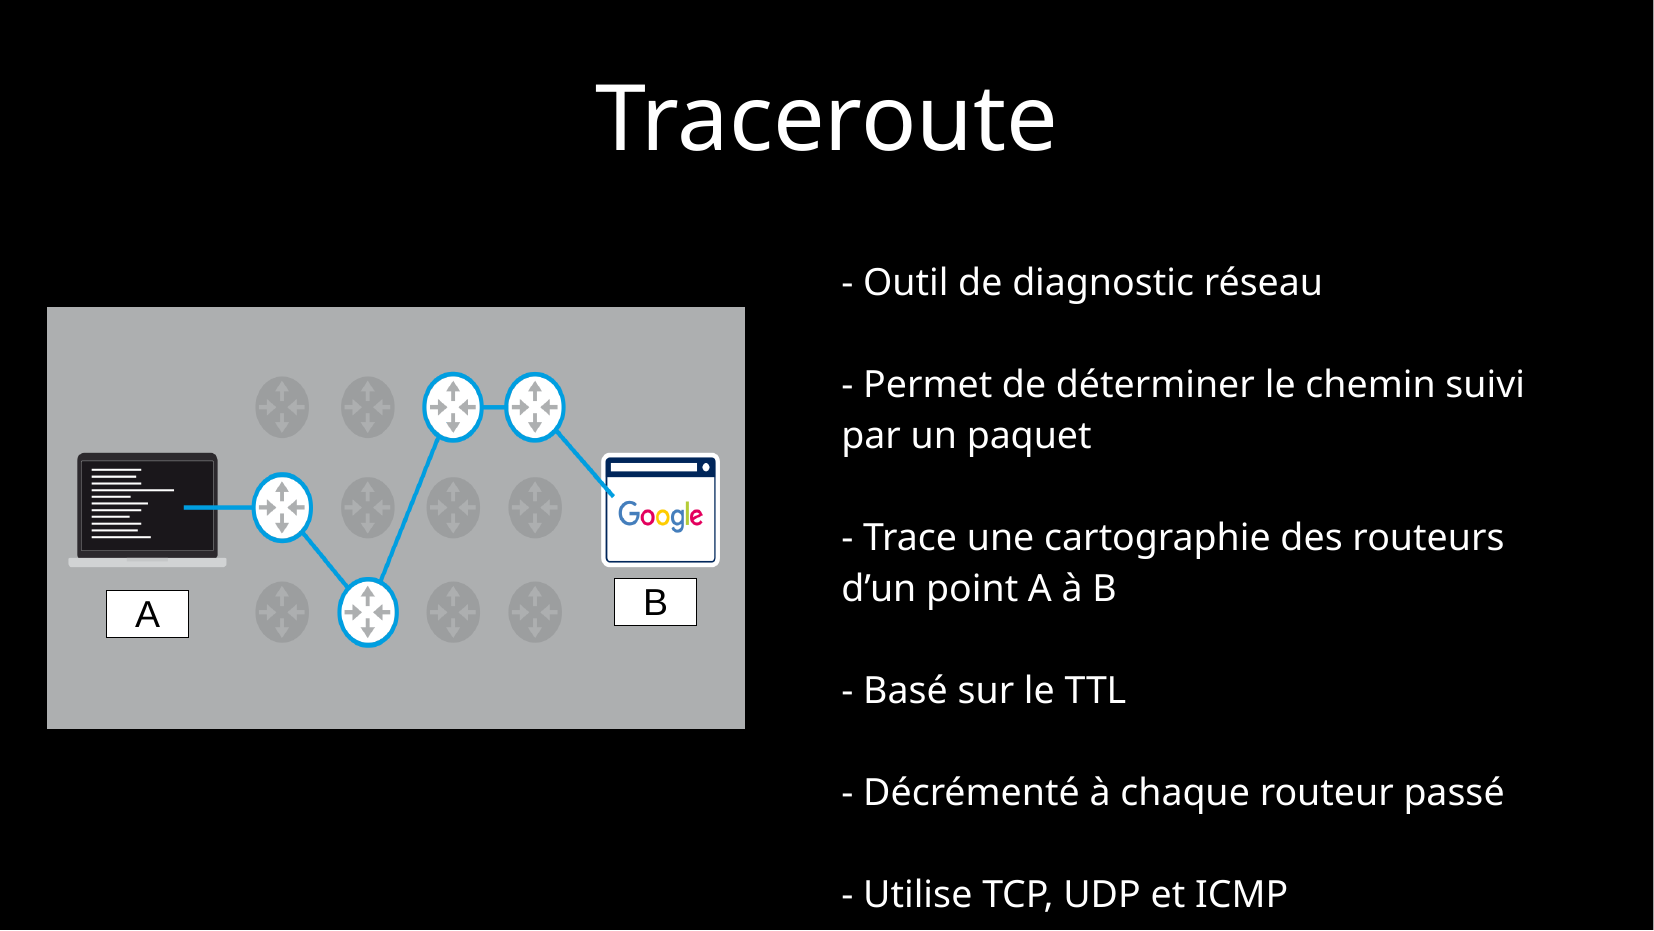

# Traceroute
- Outil de diagnostic réseau
- Permet de déterminer le chemin suivi par un paquet
- Trace une cartographie des routeurs d’un point A à B
- Basé sur le TTL
- Décrémenté à chaque routeur passé
- Utilise TCP, UDP et ICMP
B
A